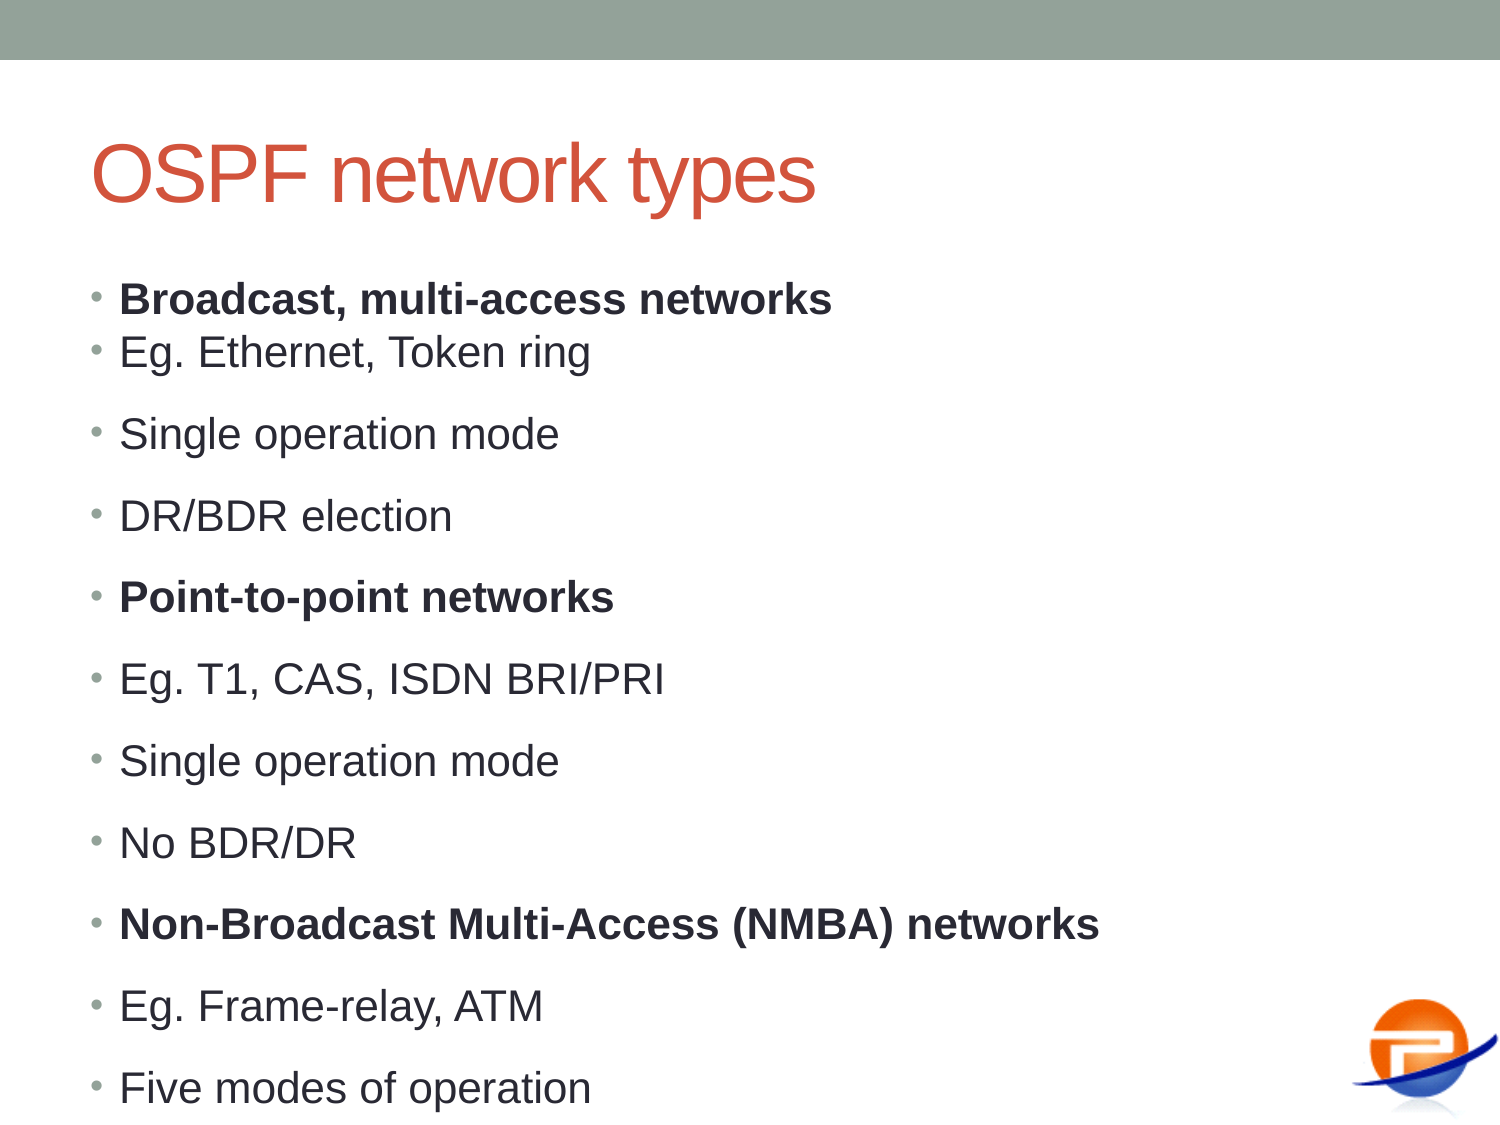

# OSPF network types
Broadcast, multi-access networks
Eg. Ethernet, Token ring
Single operation mode
DR/BDR election
Point-to-point networks
Eg. T1, CAS, ISDN BRI/PRI
Single operation mode
No BDR/DR
Non-Broadcast Multi-Access (NMBA) networks
Eg. Frame-relay, ATM
Five modes of operation